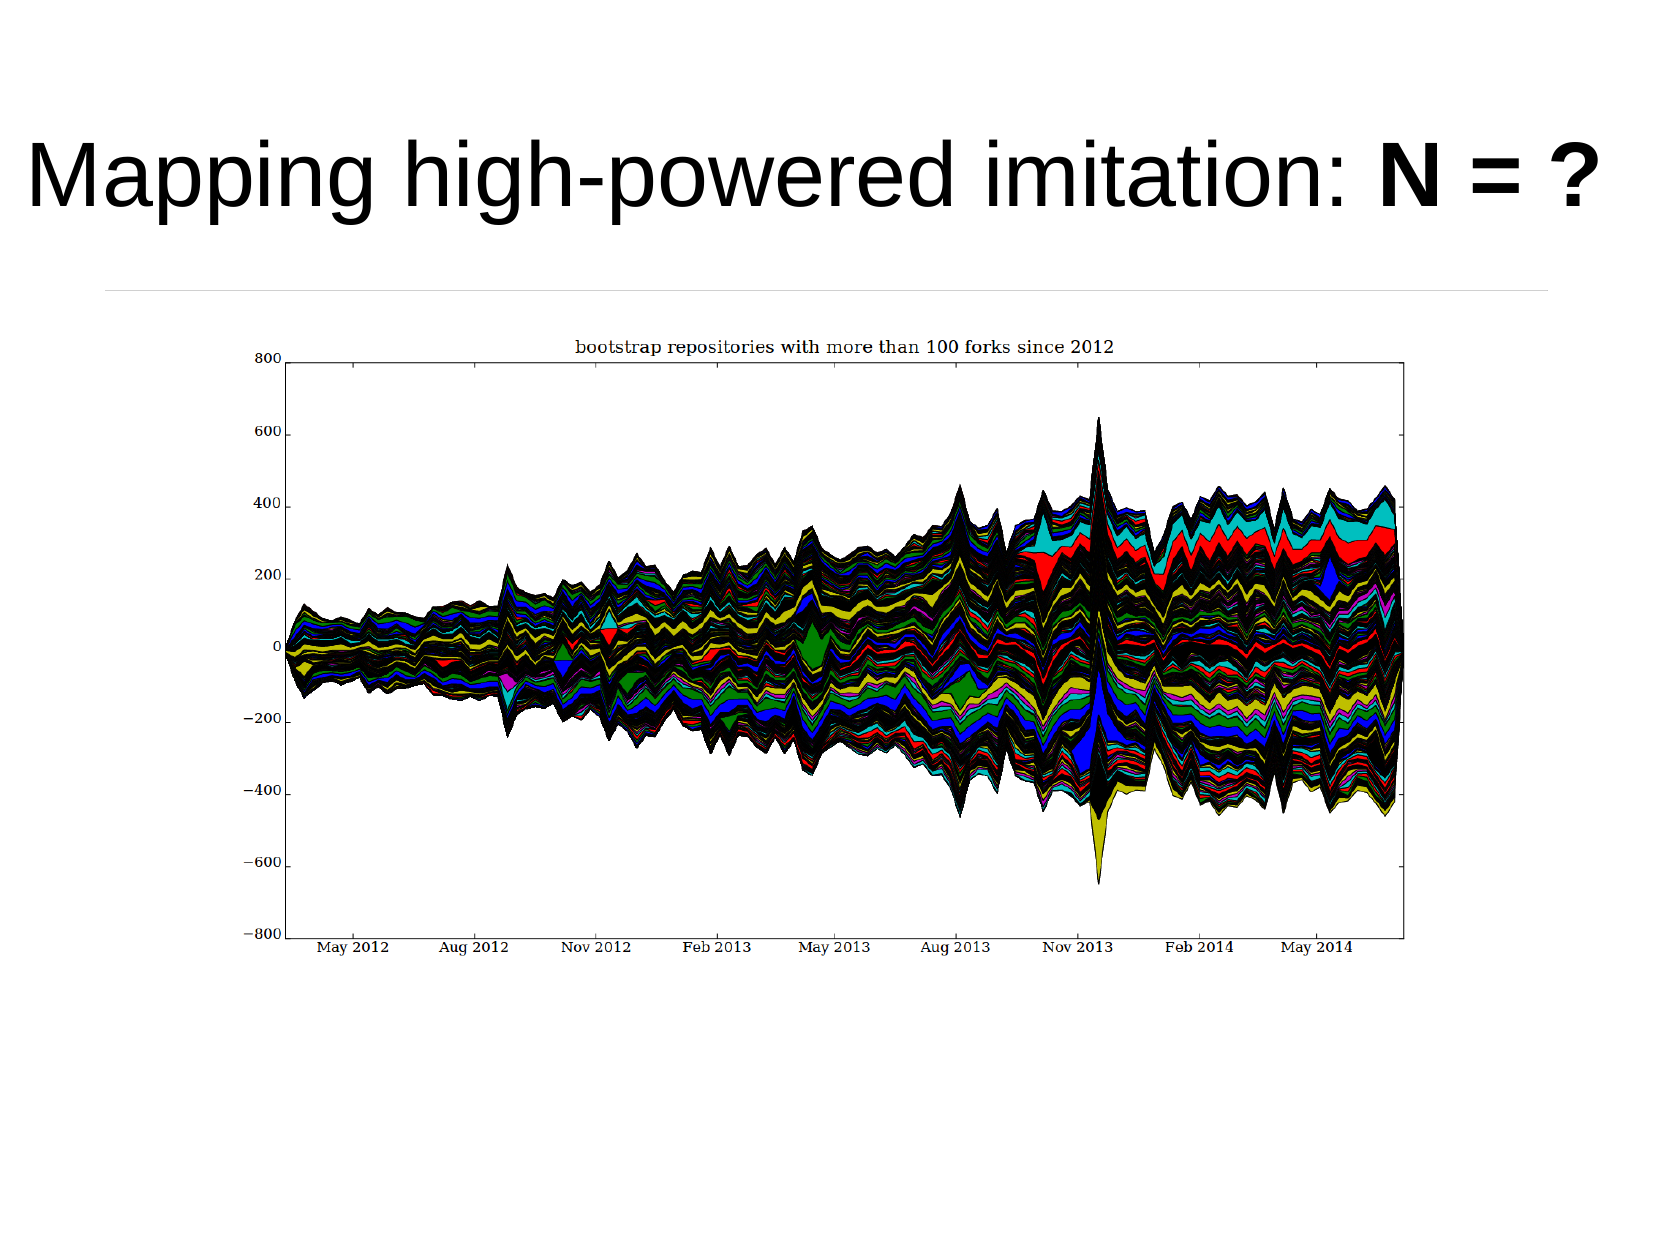

# Mapping high-powered imitation: N = ?